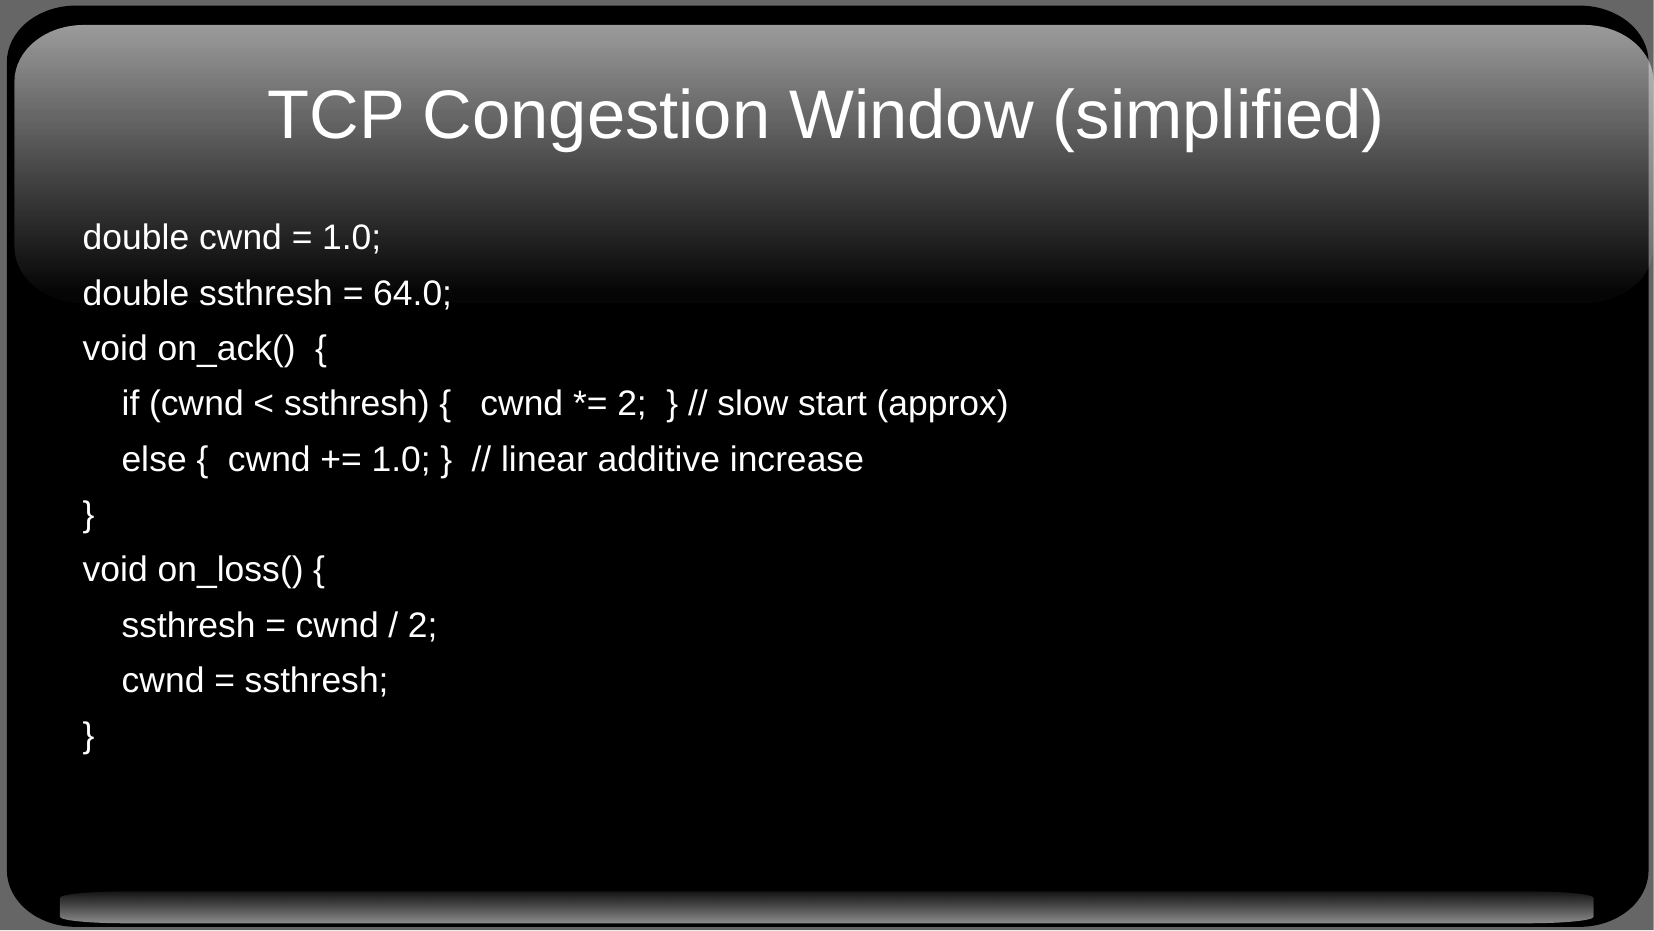

# TCP Congestion Window (simplified)
double cwnd = 1.0;
double ssthresh = 64.0;
void on_ack() {
 if (cwnd < ssthresh) { cwnd *= 2; } // slow start (approx)
 else { cwnd += 1.0; } // linear additive increase
}
void on_loss() {
 ssthresh = cwnd / 2;
 cwnd = ssthresh;
}